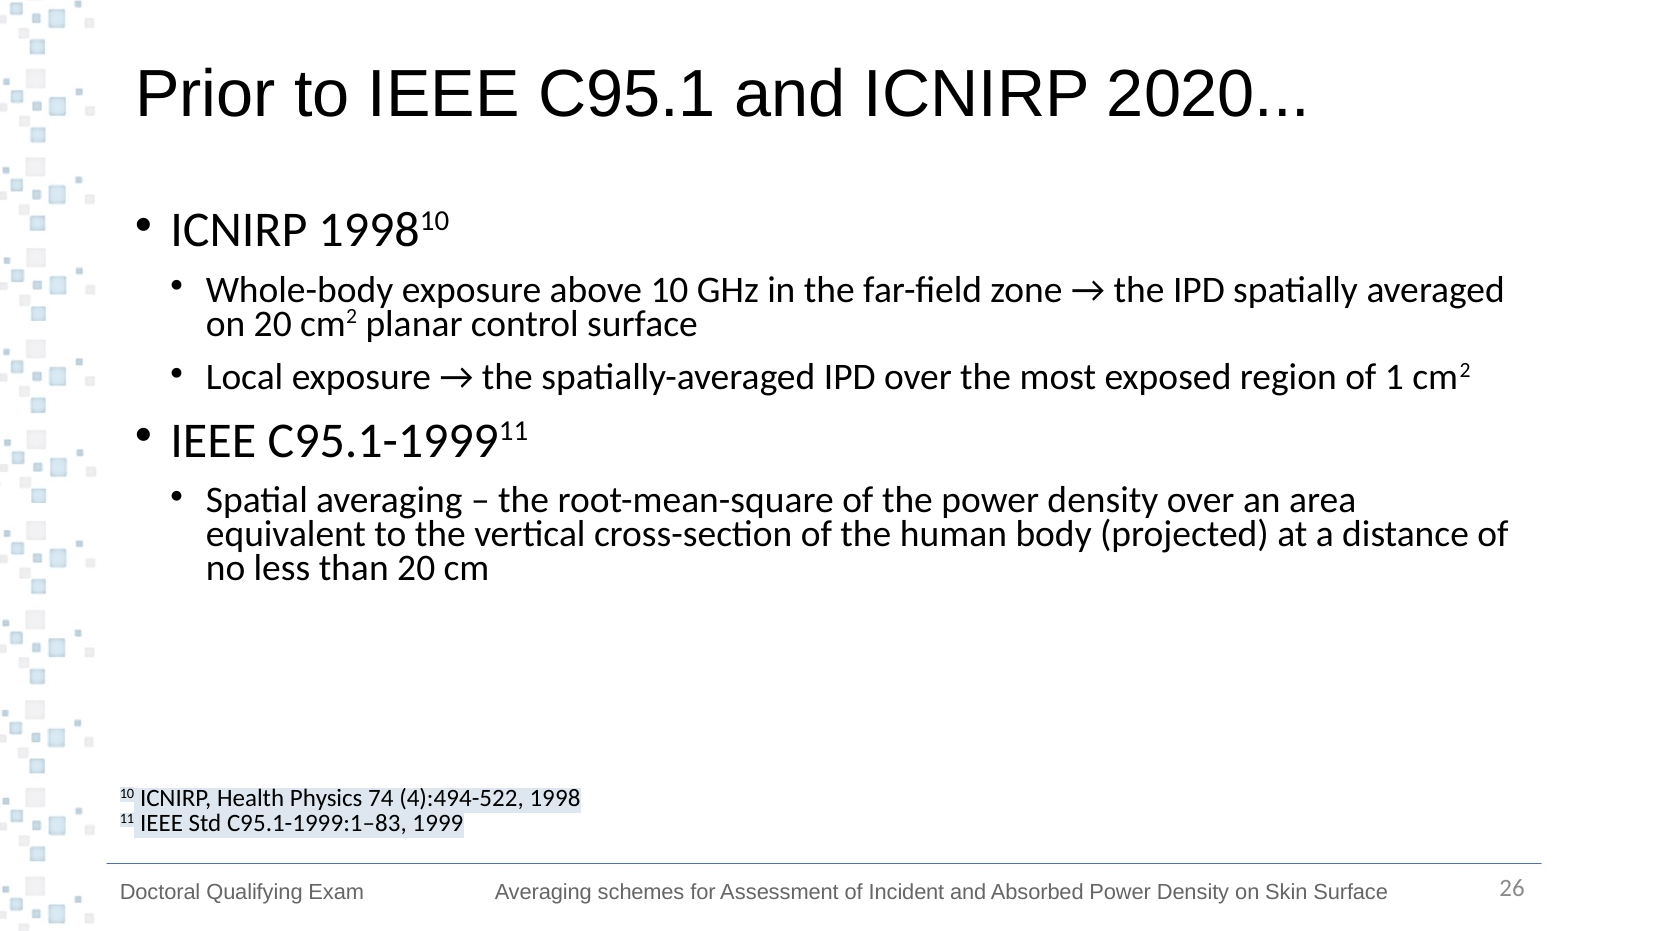

# Prior to IEEE C95.1 and ICNIRP 2020...
ICNIRP 199810
Whole-body exposure above 10 GHz in the far-field zone → the IPD spatially averaged on 20 cm2 planar control surface
Local exposure → the spatially-averaged IPD over the most exposed region of 1 cm2
IEEE C95.1-199911
Spatial averaging – the root-mean-square of the power density over an area equivalent to the vertical cross-section of the human body (projected) at a distance of no less than 20 cm
10 ICNIRP, Health Physics 74 (4):494-522, 1998
11 IEEE Std C95.1-1999:1–83, 1999
26
Doctoral Qualifying Exam		Averaging schemes for Assessment of Incident and Absorbed Power Density on Skin Surface